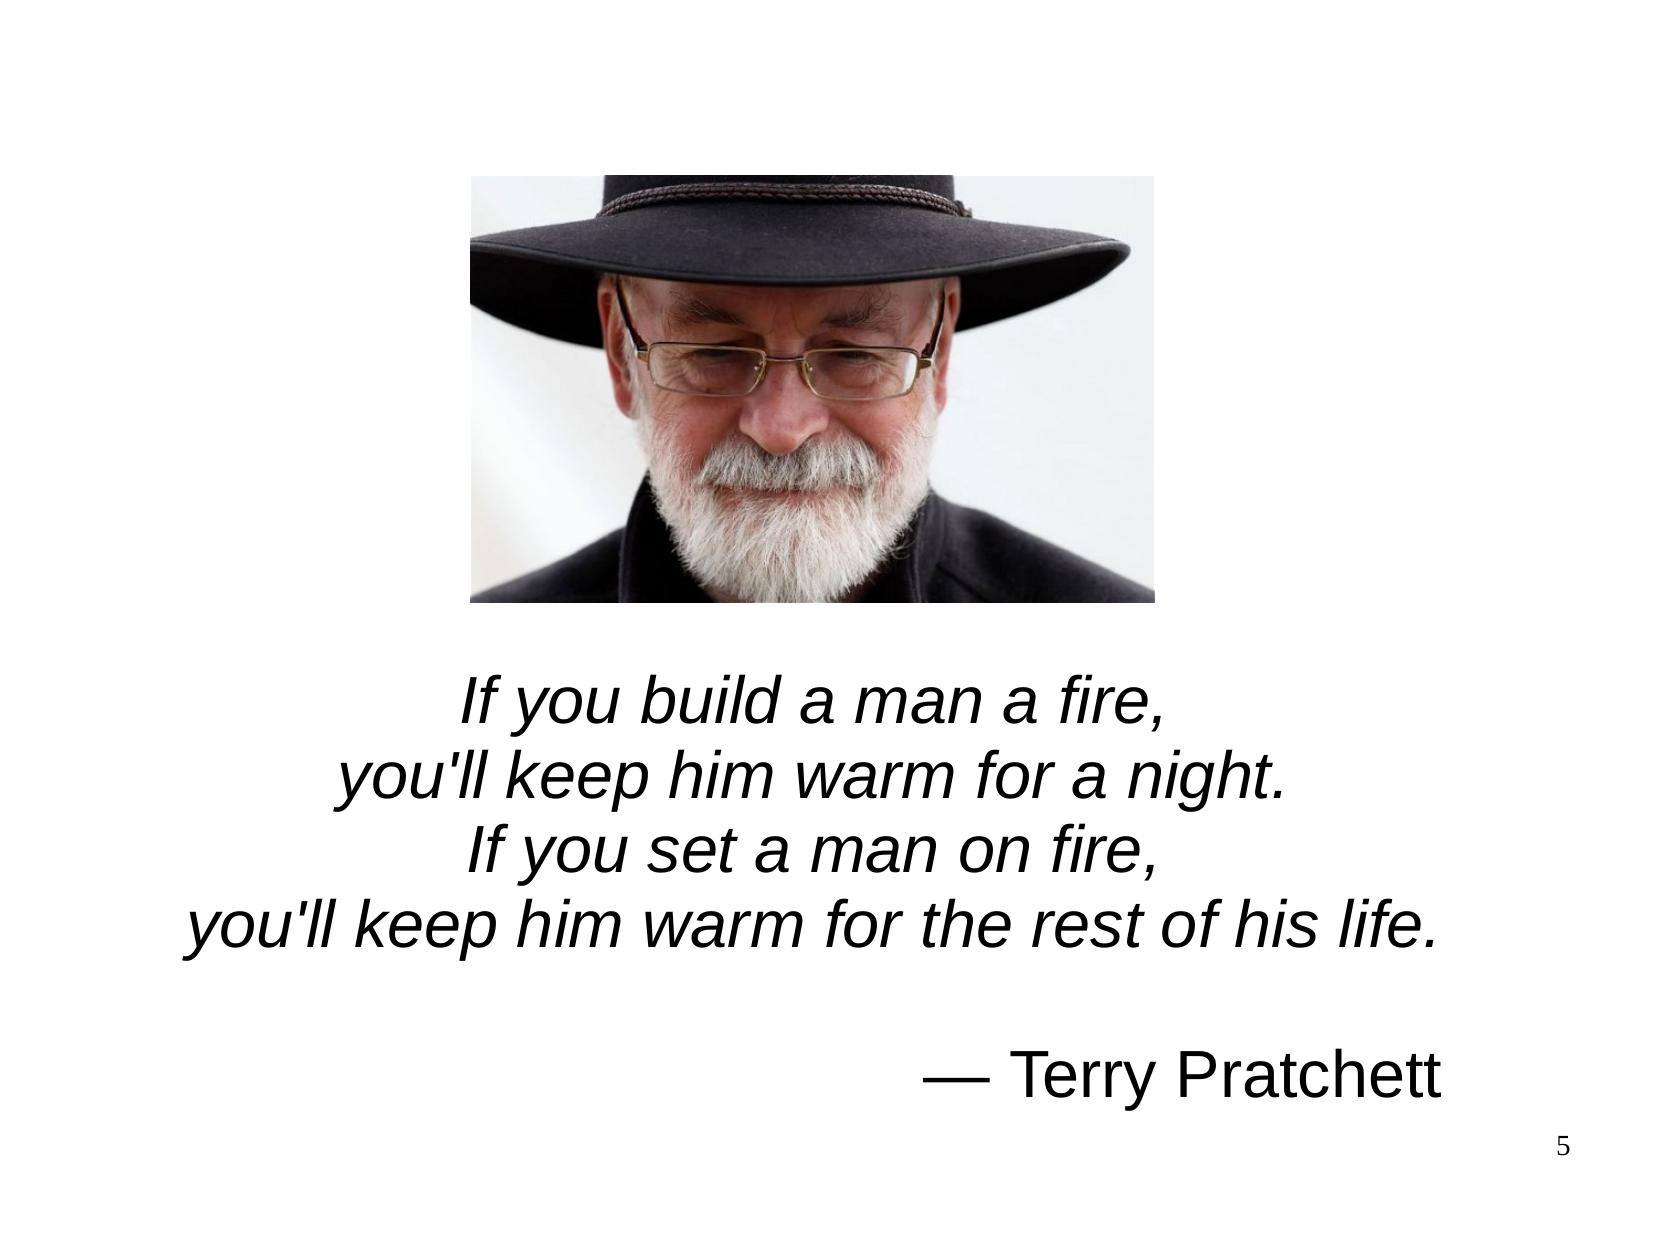

If you build a man a fire,
you'll keep him warm for a night.
If you set a man on fire,
you'll keep him warm for the rest of his life.
— Terry Pratchett
5